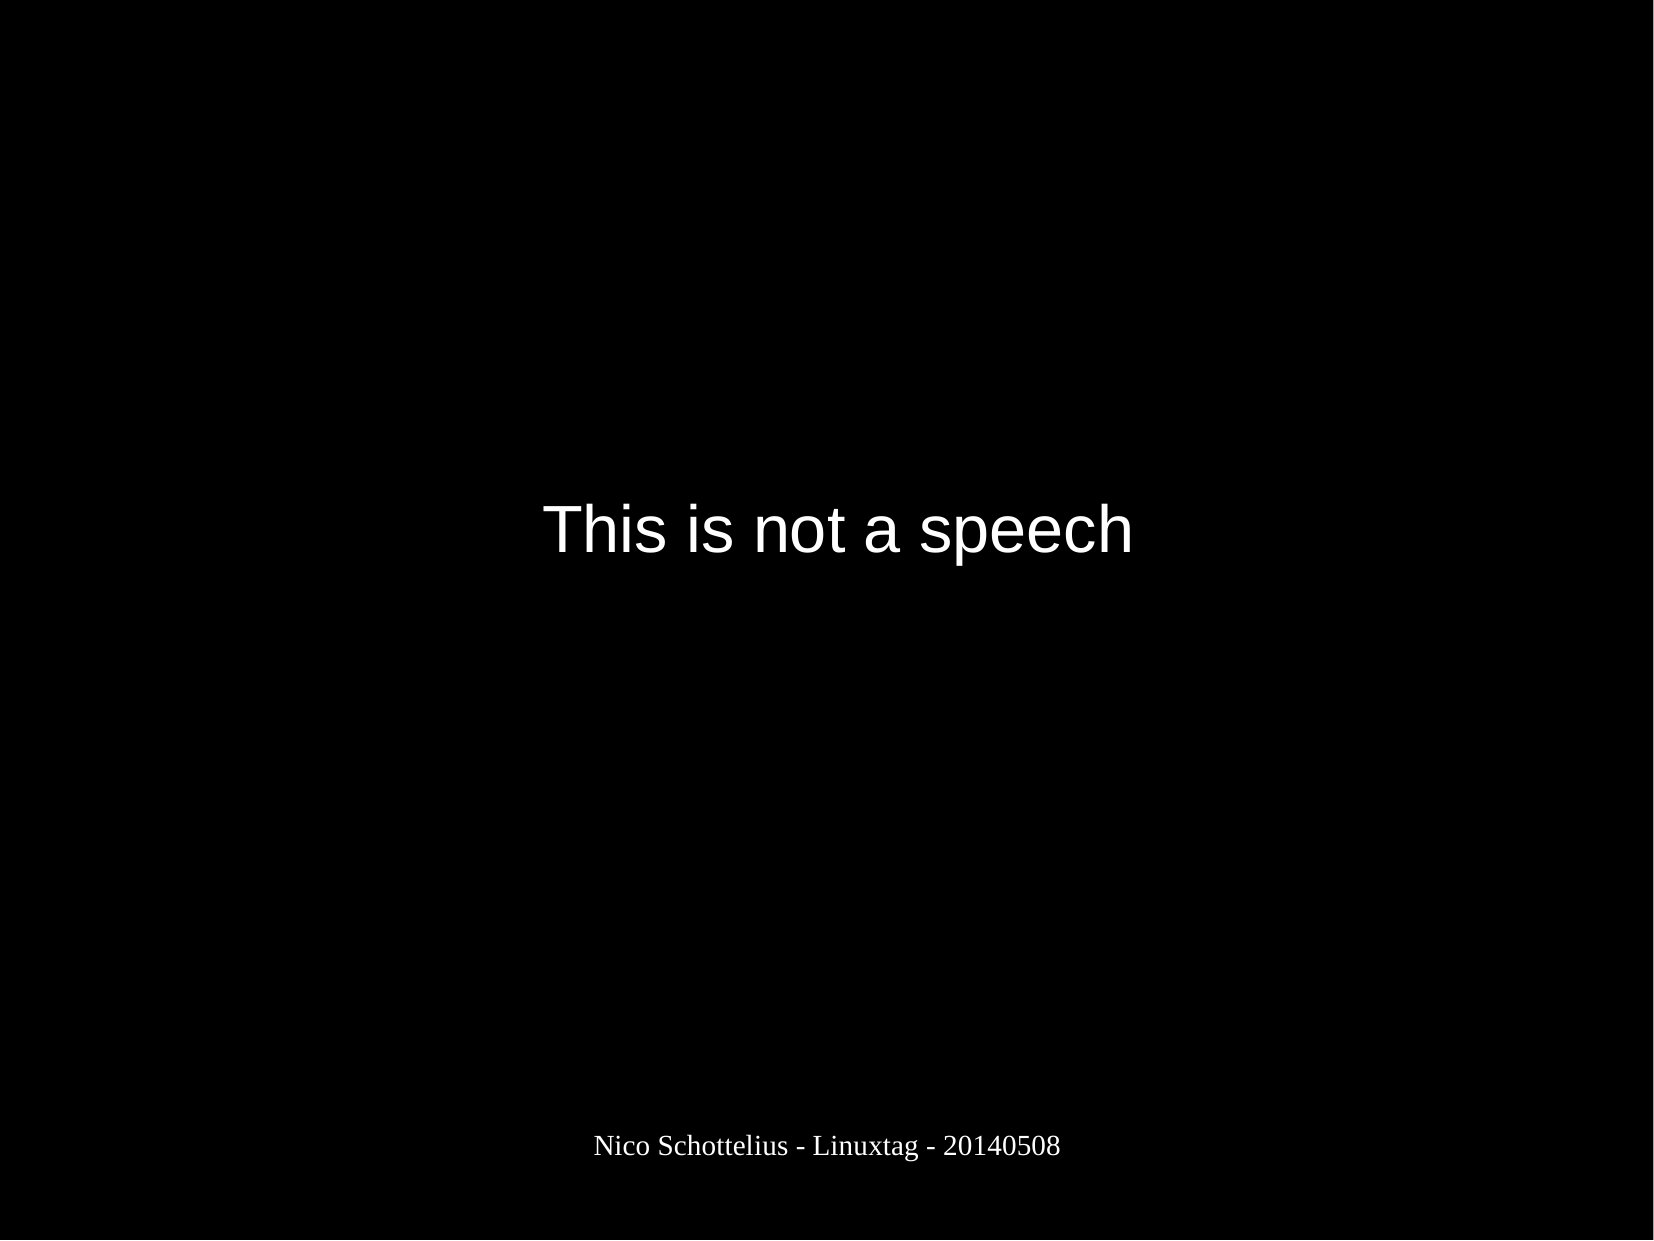

# This is not a speech
Nico Schottelius - Linuxtag - 20140508